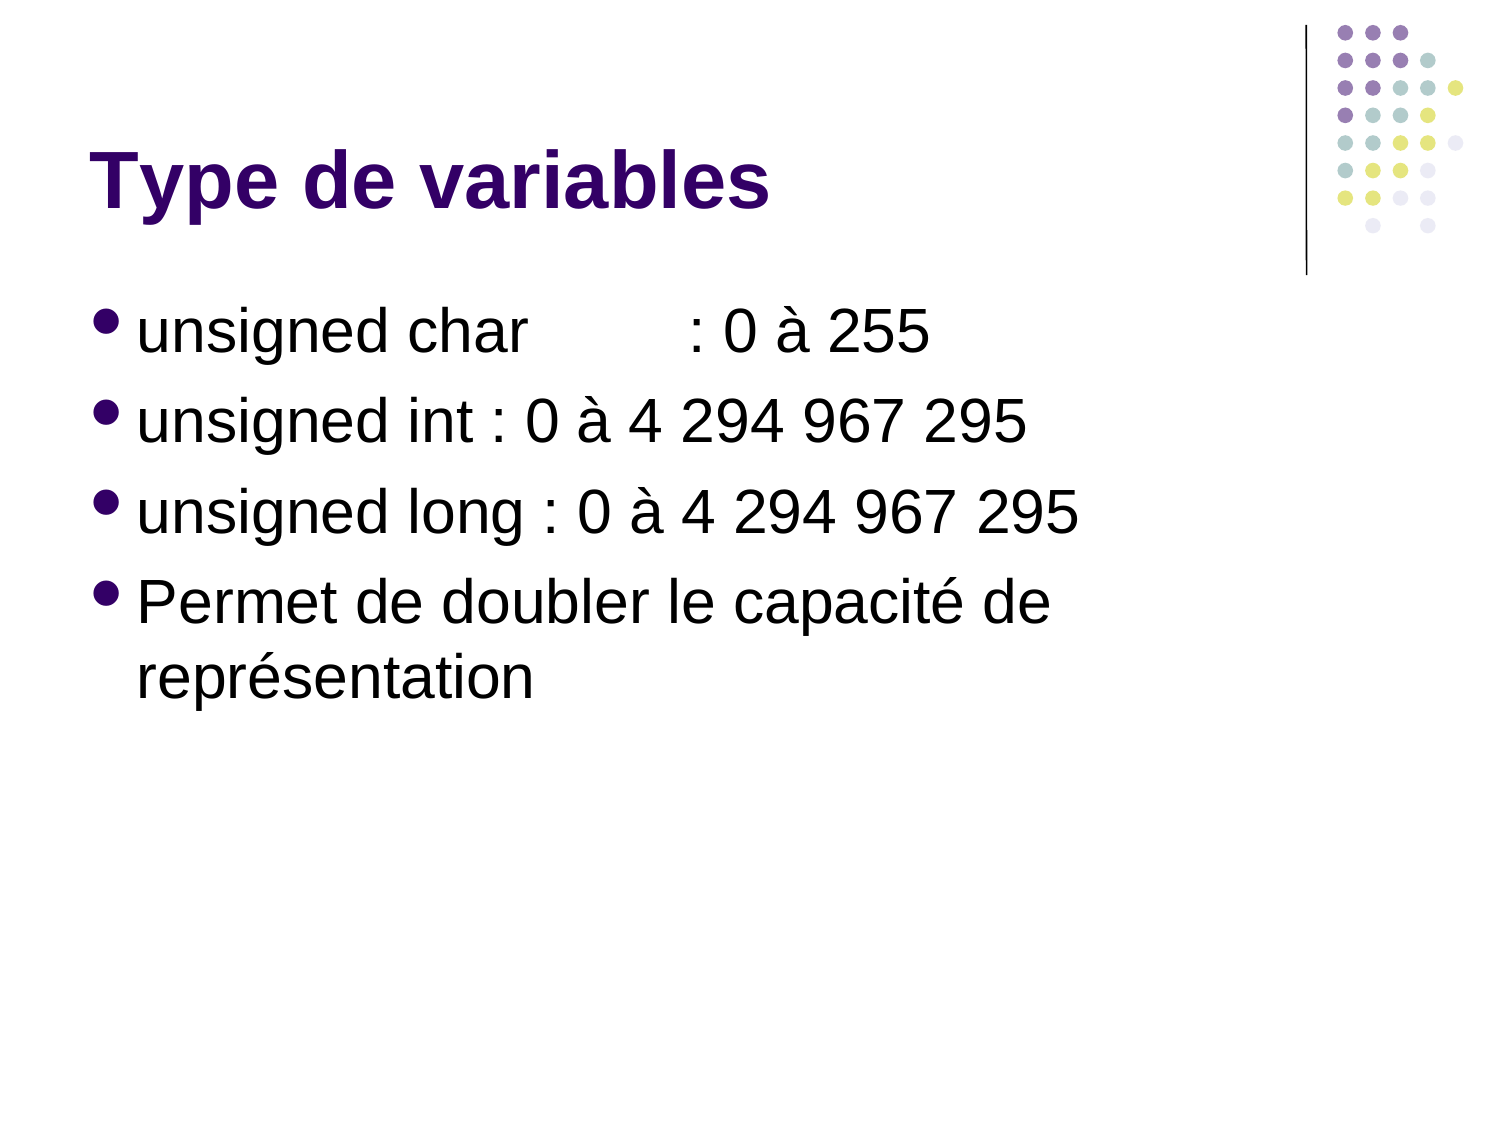

# Type de variables
unsigned char	 : 0 à 255
unsigned int : 0 à 4 294 967 295
unsigned long : 0 à 4 294 967 295
Permet de doubler le capacité de représentation